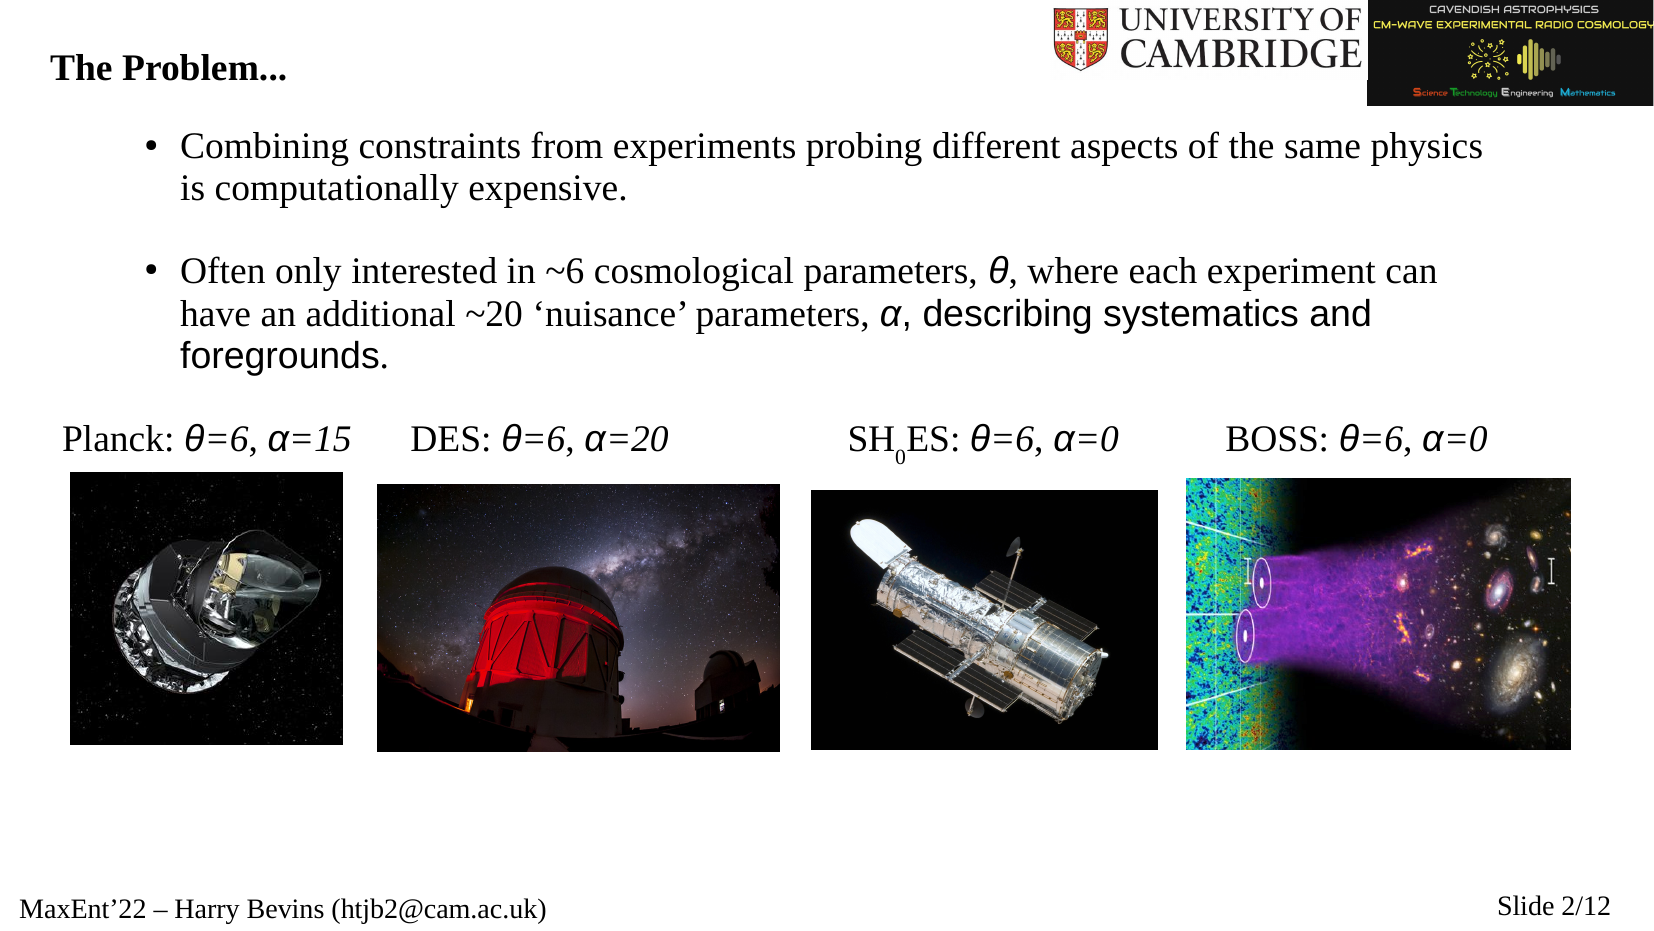

The Problem...
Combining constraints from experiments probing different aspects of the same physics is computationally expensive.
Often only interested in ~6 cosmological parameters, θ, where each experiment can have an additional ~20 ‘nuisance’ parameters, α, describing systematics and foregrounds.
Planck: θ=6, α=15
DES: θ=6, α=20
SH0ES: θ=6, α=0
BOSS: θ=6, α=0
Slide 2/12
MaxEnt’22 – Harry Bevins (htjb2@cam.ac.uk)